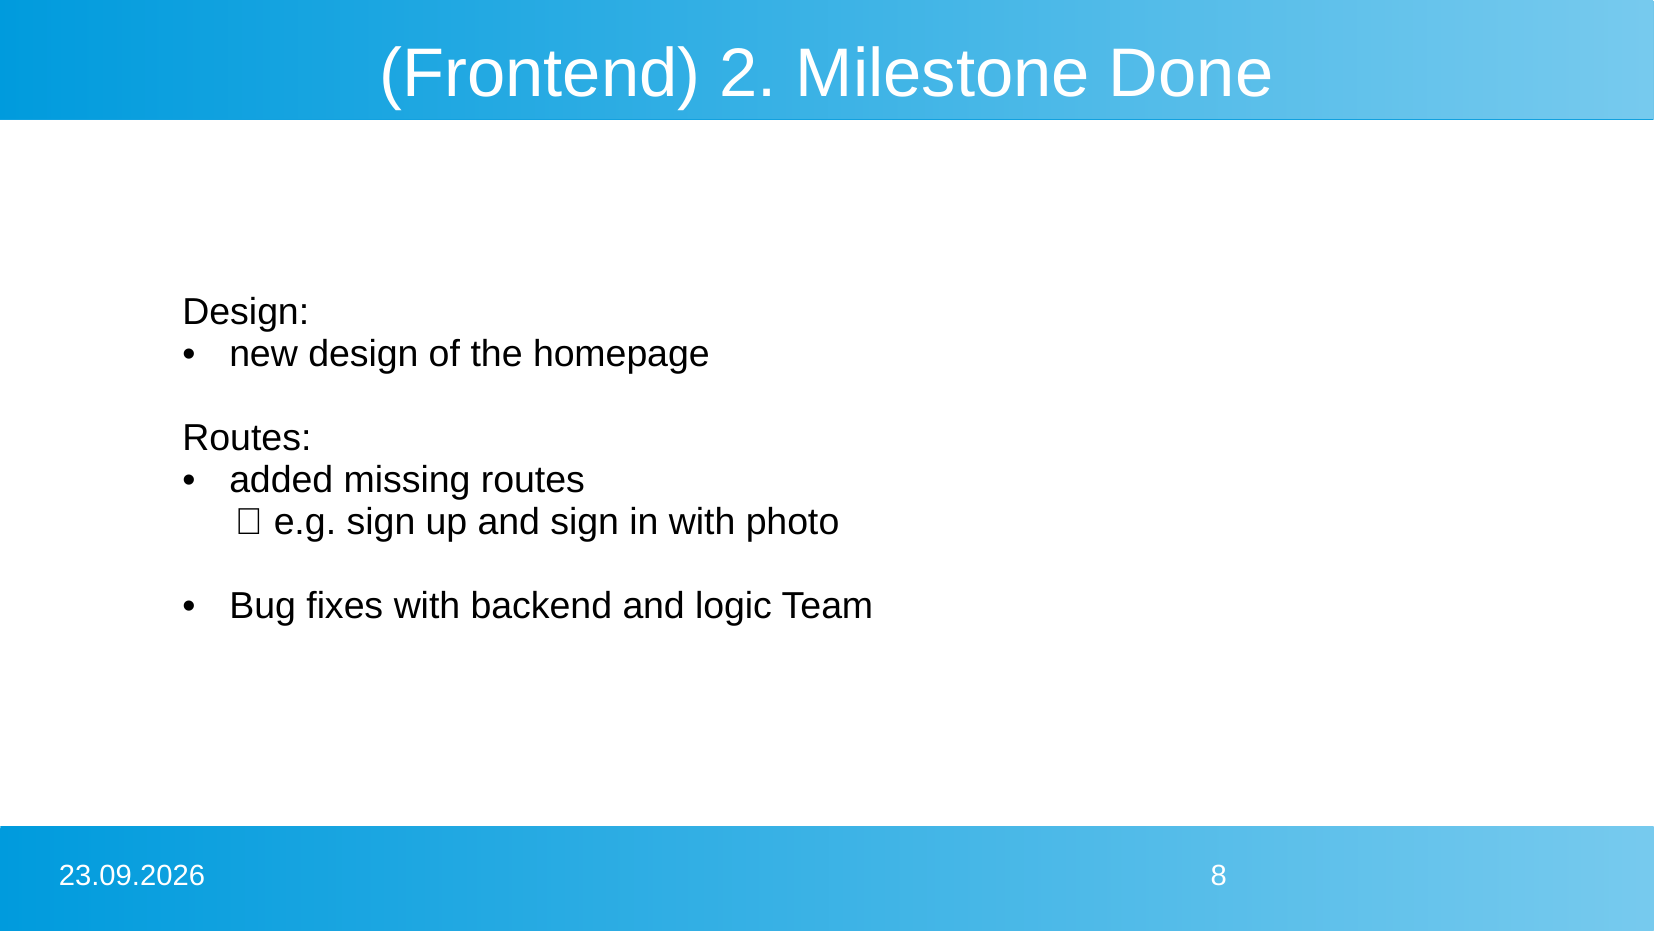

# (Frontend) 2. Milestone Done
Design:
new design of the homepage
Routes:
added missing routes
  e.g. sign up and sign in with photo
Bug fixes with backend and logic Team